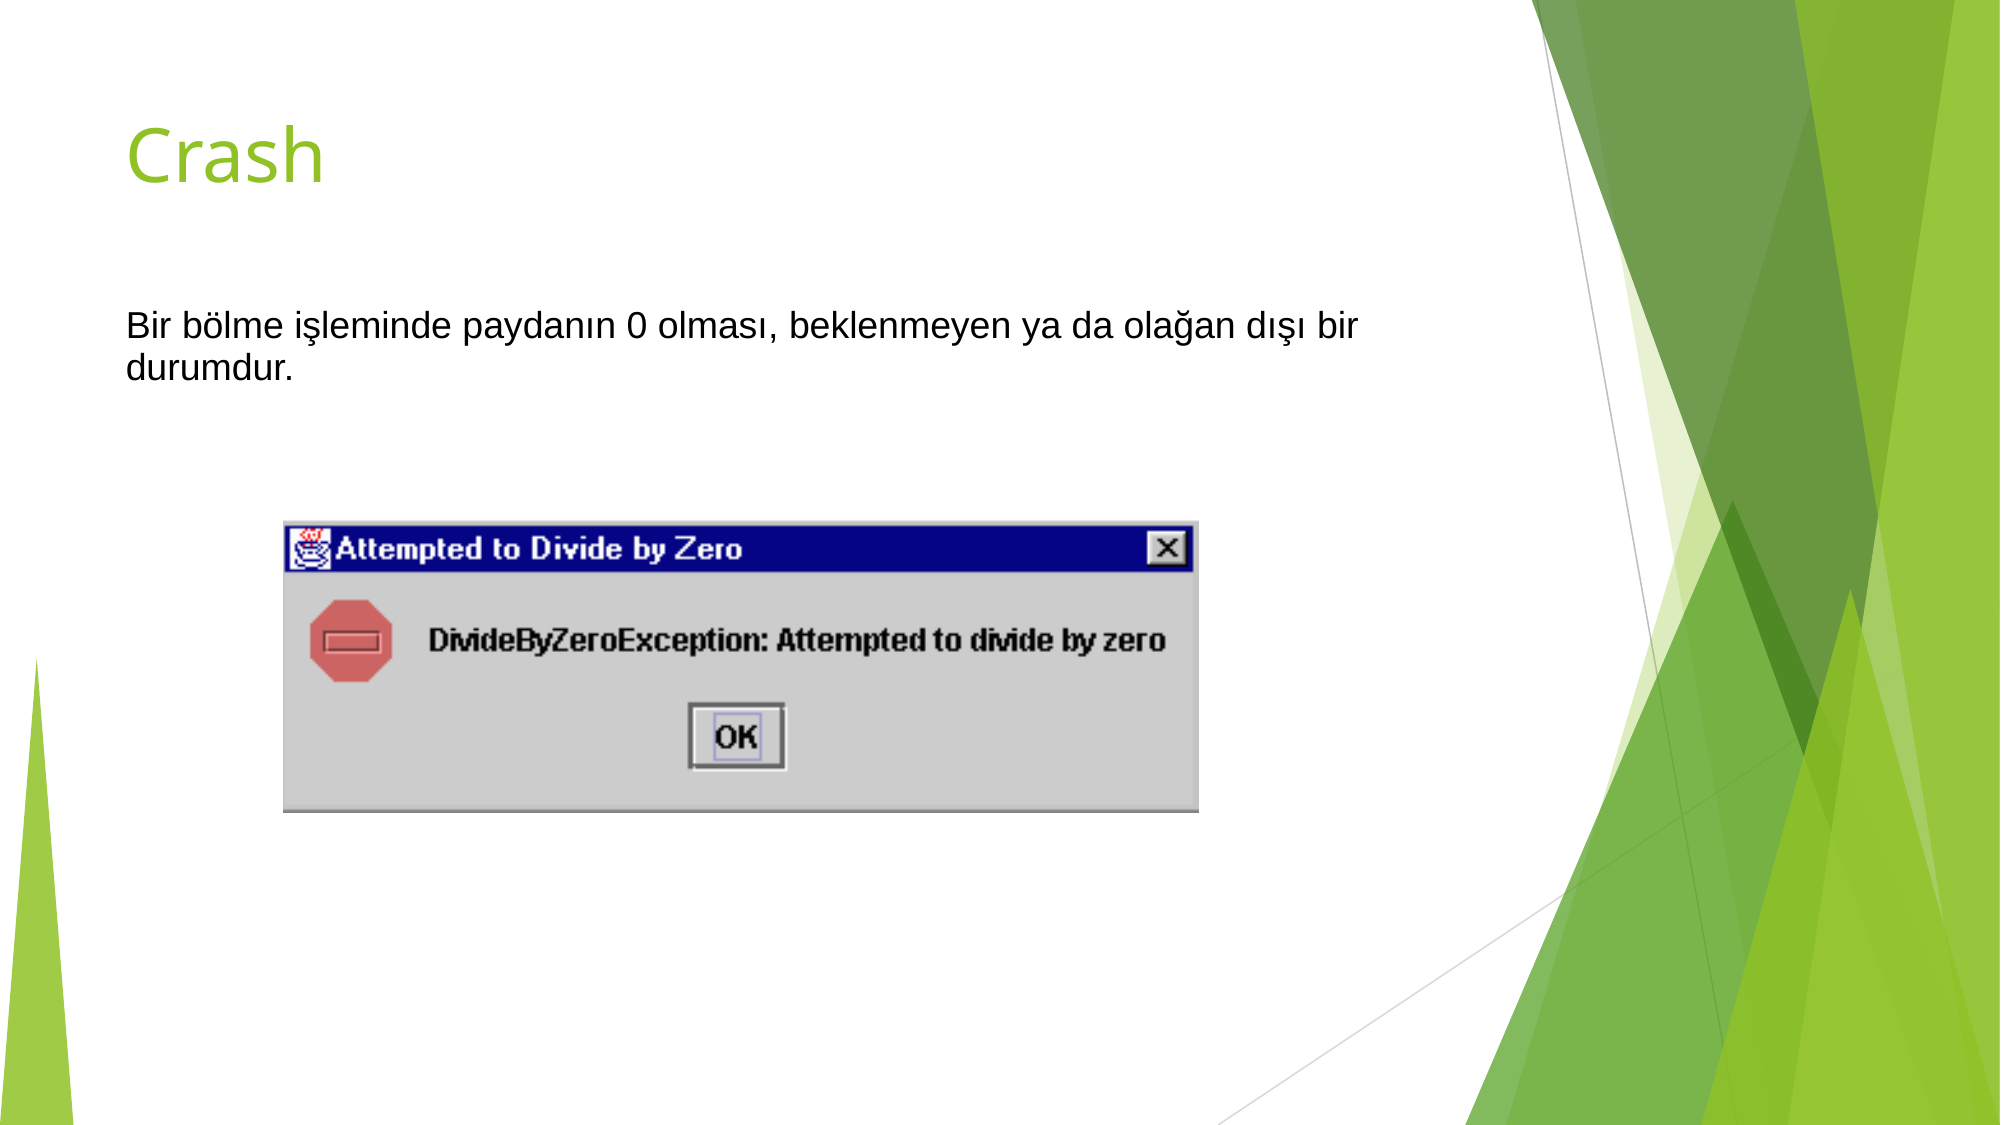

# Crash
Bir bölme işleminde paydanın 0 olması, beklenmeyen ya da olağan dışı bir durumdur.